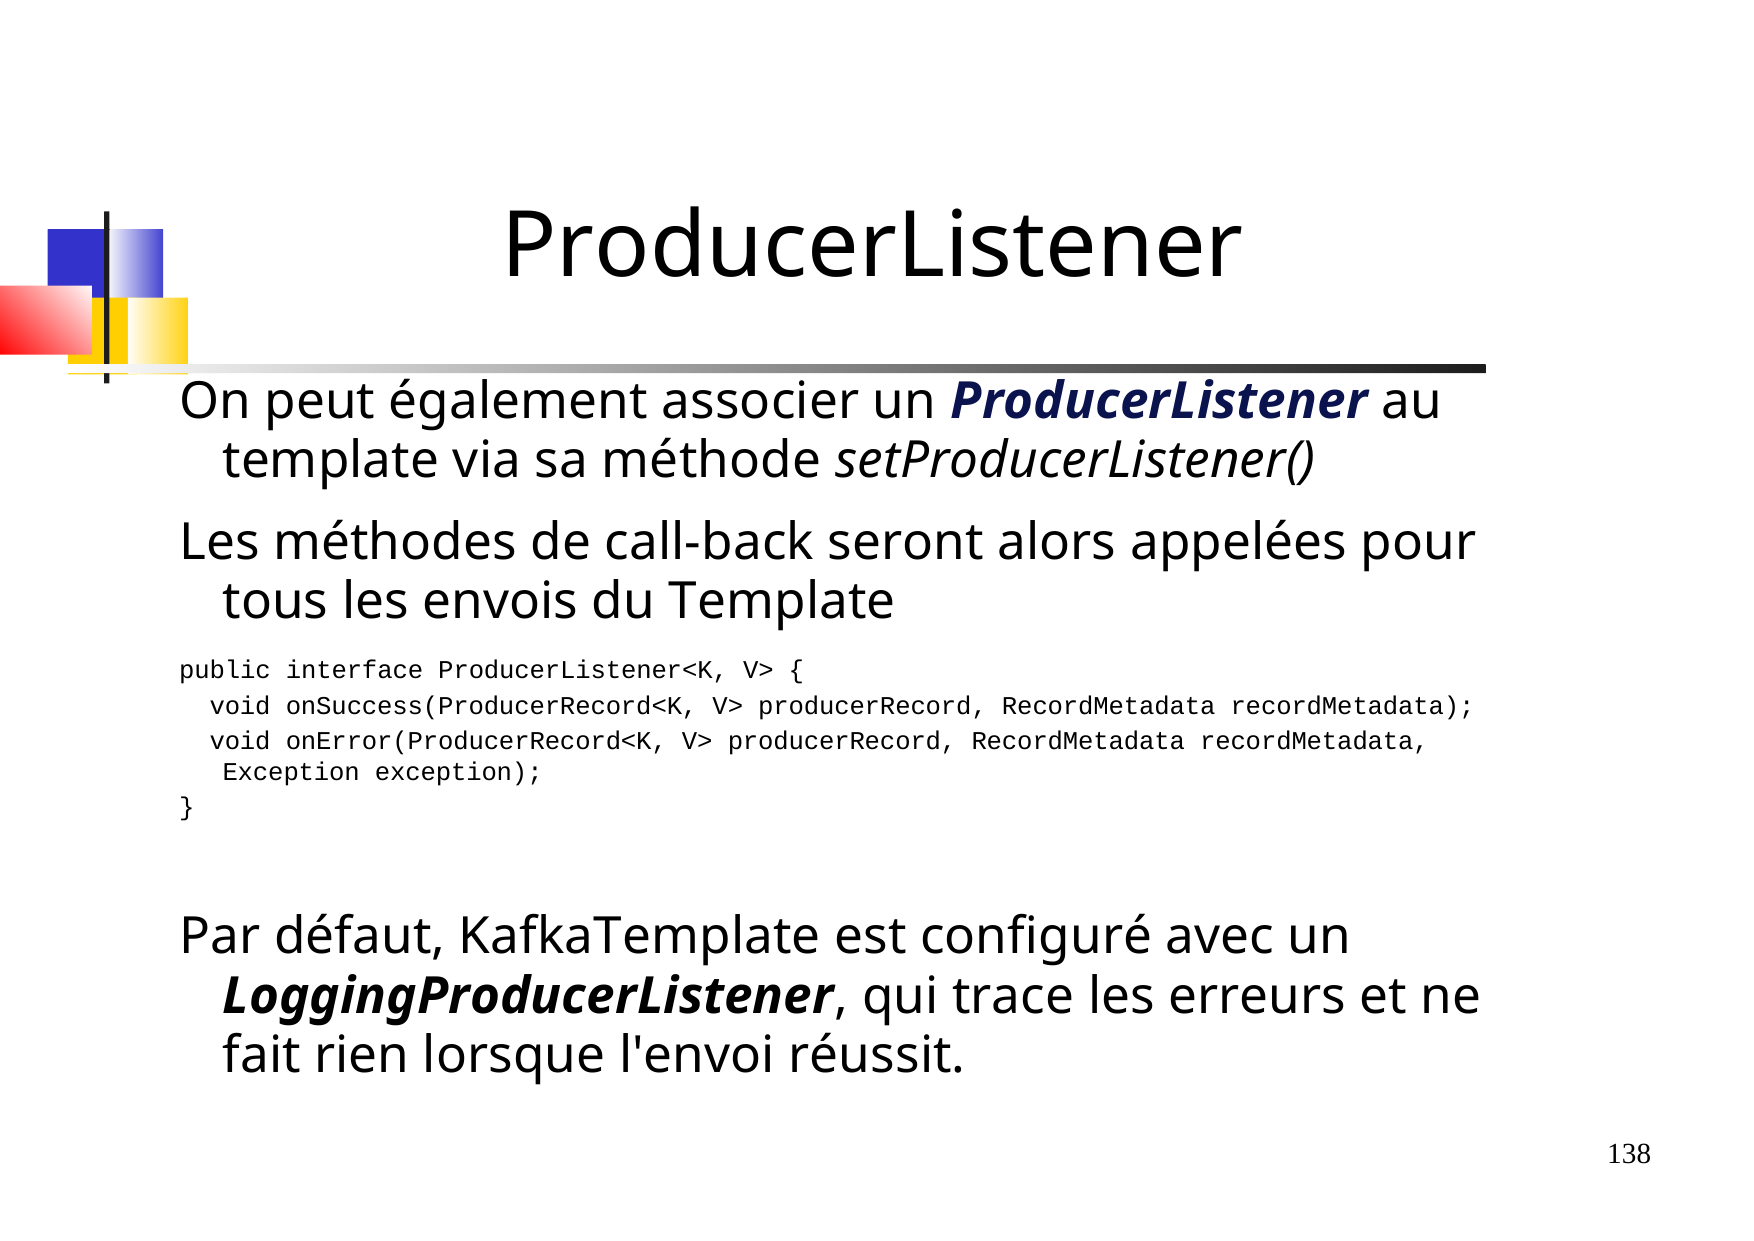

# ProducerListener
On peut également associer un ProducerListener au template via sa méthode setProducerListener()
Les méthodes de call-back seront alors appelées pour tous les envois du Template
public interface ProducerListener<K, V> {
 void onSuccess(ProducerRecord<K, V> producerRecord, RecordMetadata recordMetadata);
 void onError(ProducerRecord<K, V> producerRecord, RecordMetadata recordMetadata, Exception exception);
}
Par défaut, KafkaTemplate est configuré avec un LoggingProducerListener, qui trace les erreurs et ne fait rien lorsque l'envoi réussit.